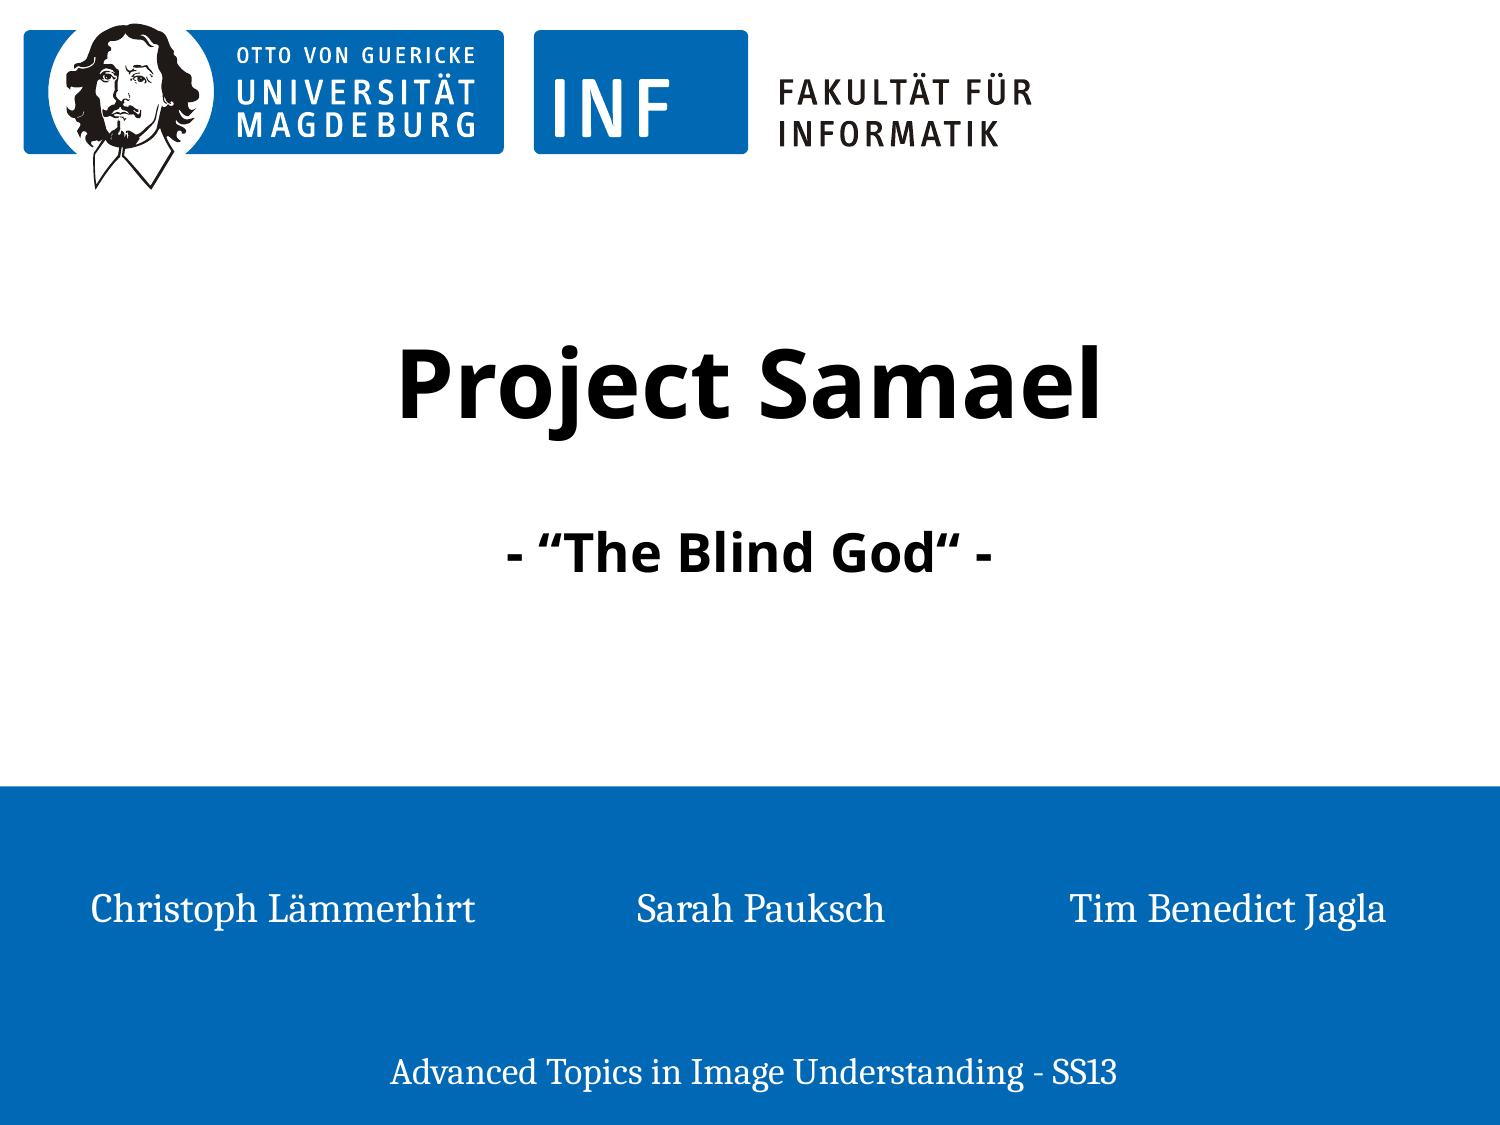

# Project Samael - “The Blind God“ -
Christoph Lämmerhirt
Sarah Pauksch
Tim Benedict Jagla
 Advanced Topics in Image Understanding - SS13